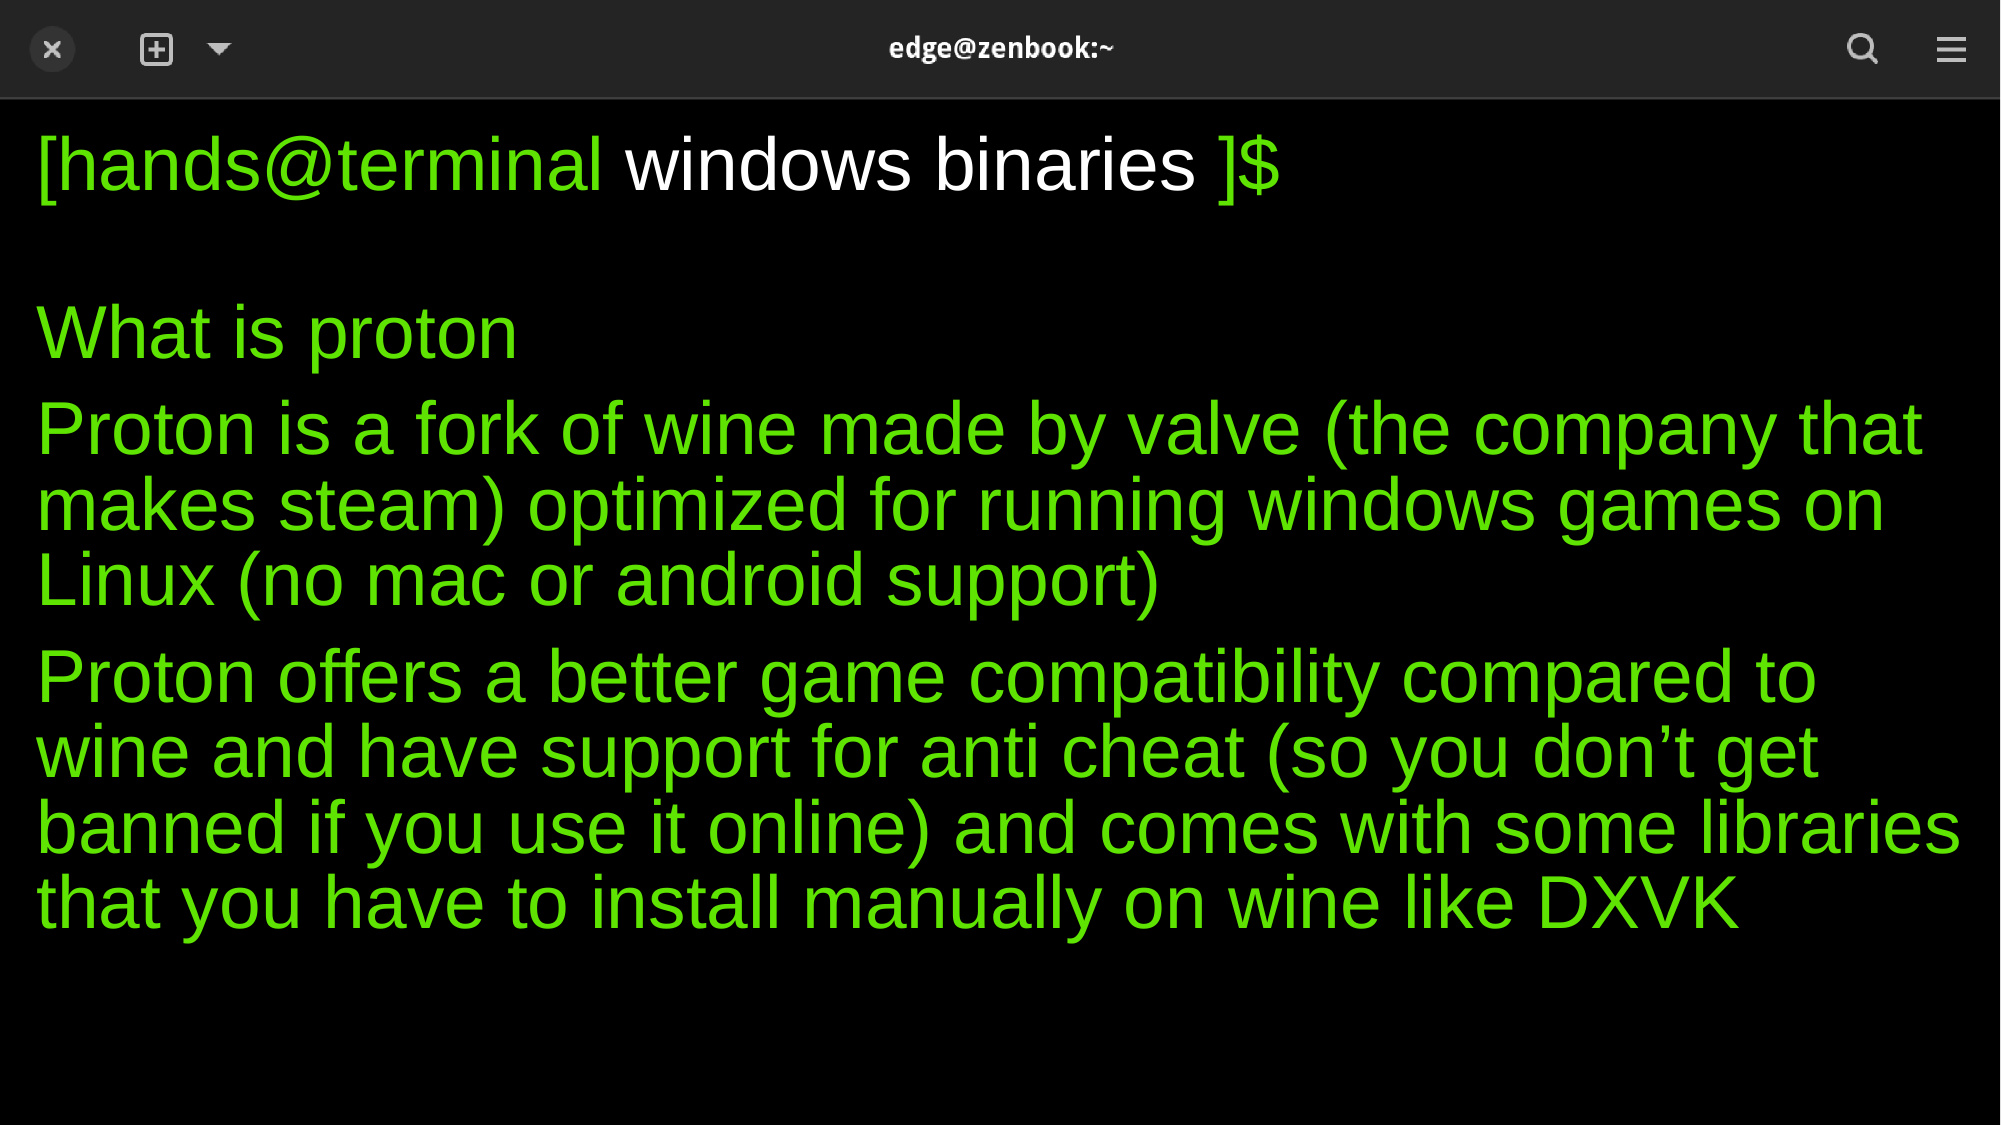

# [hands@terminal windows binaries ]$
What is proton
Proton is a fork of wine made by valve (the company that makes steam) optimized for running windows games on Linux (no mac or android support)
Proton offers a better game compatibility compared to wine and have support for anti cheat (so you don’t get banned if you use it online) and comes with some libraries that you have to install manually on wine like DXVK